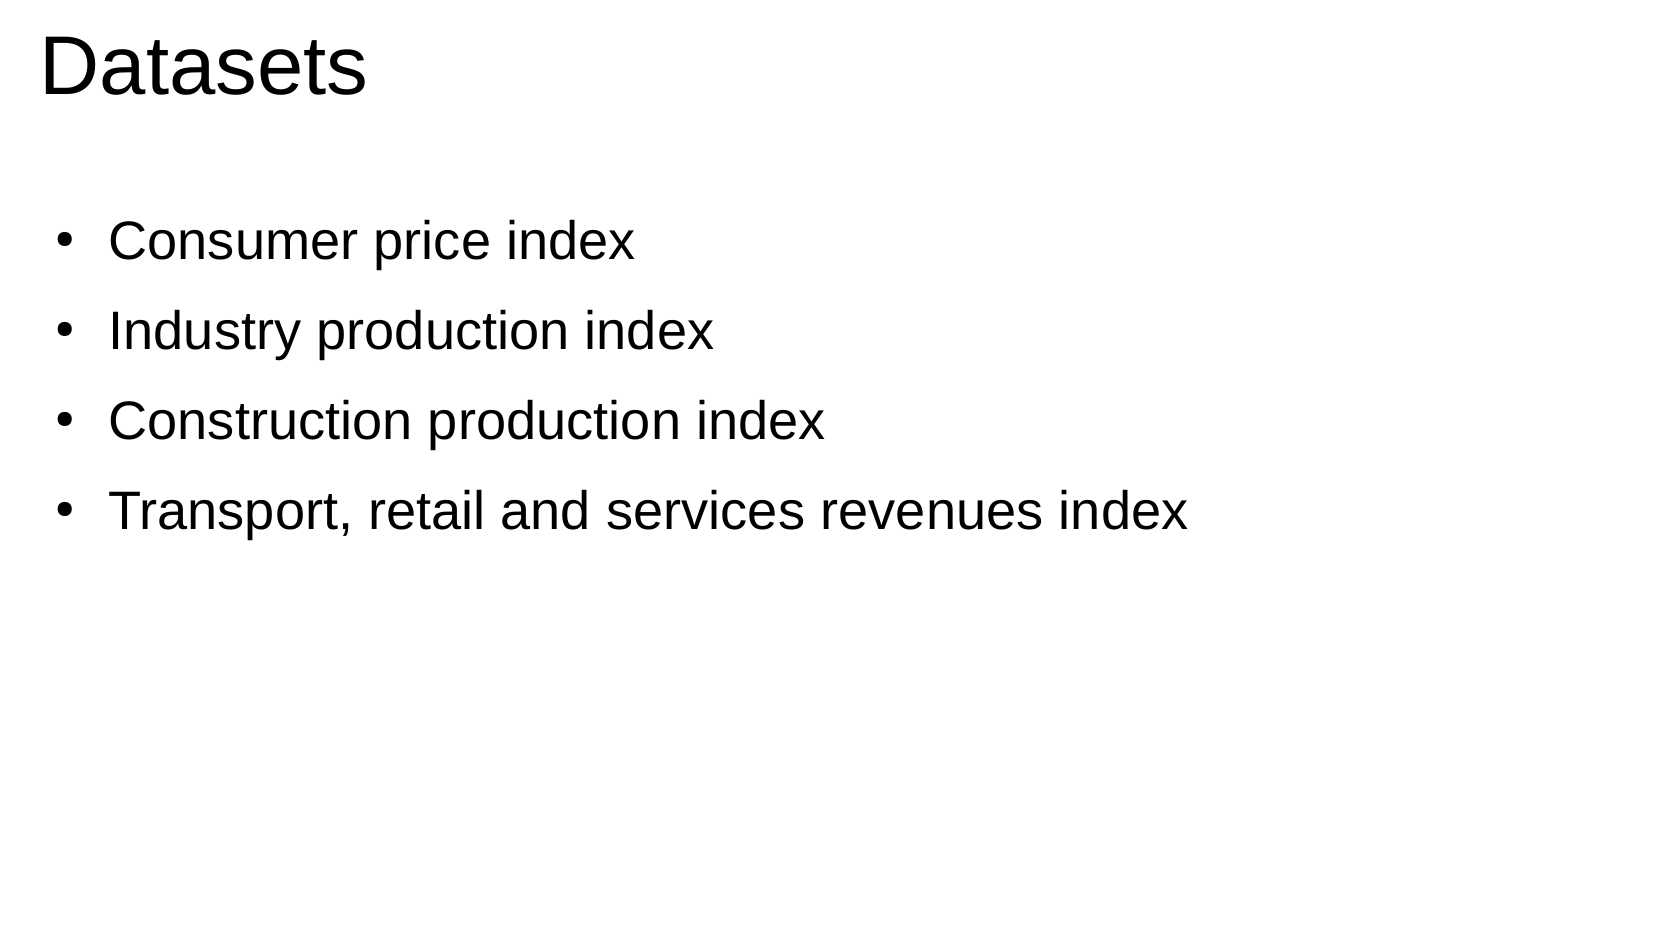

# Datasets
Consumer price index
Industry production index
Construction production index
Transport, retail and services revenues index